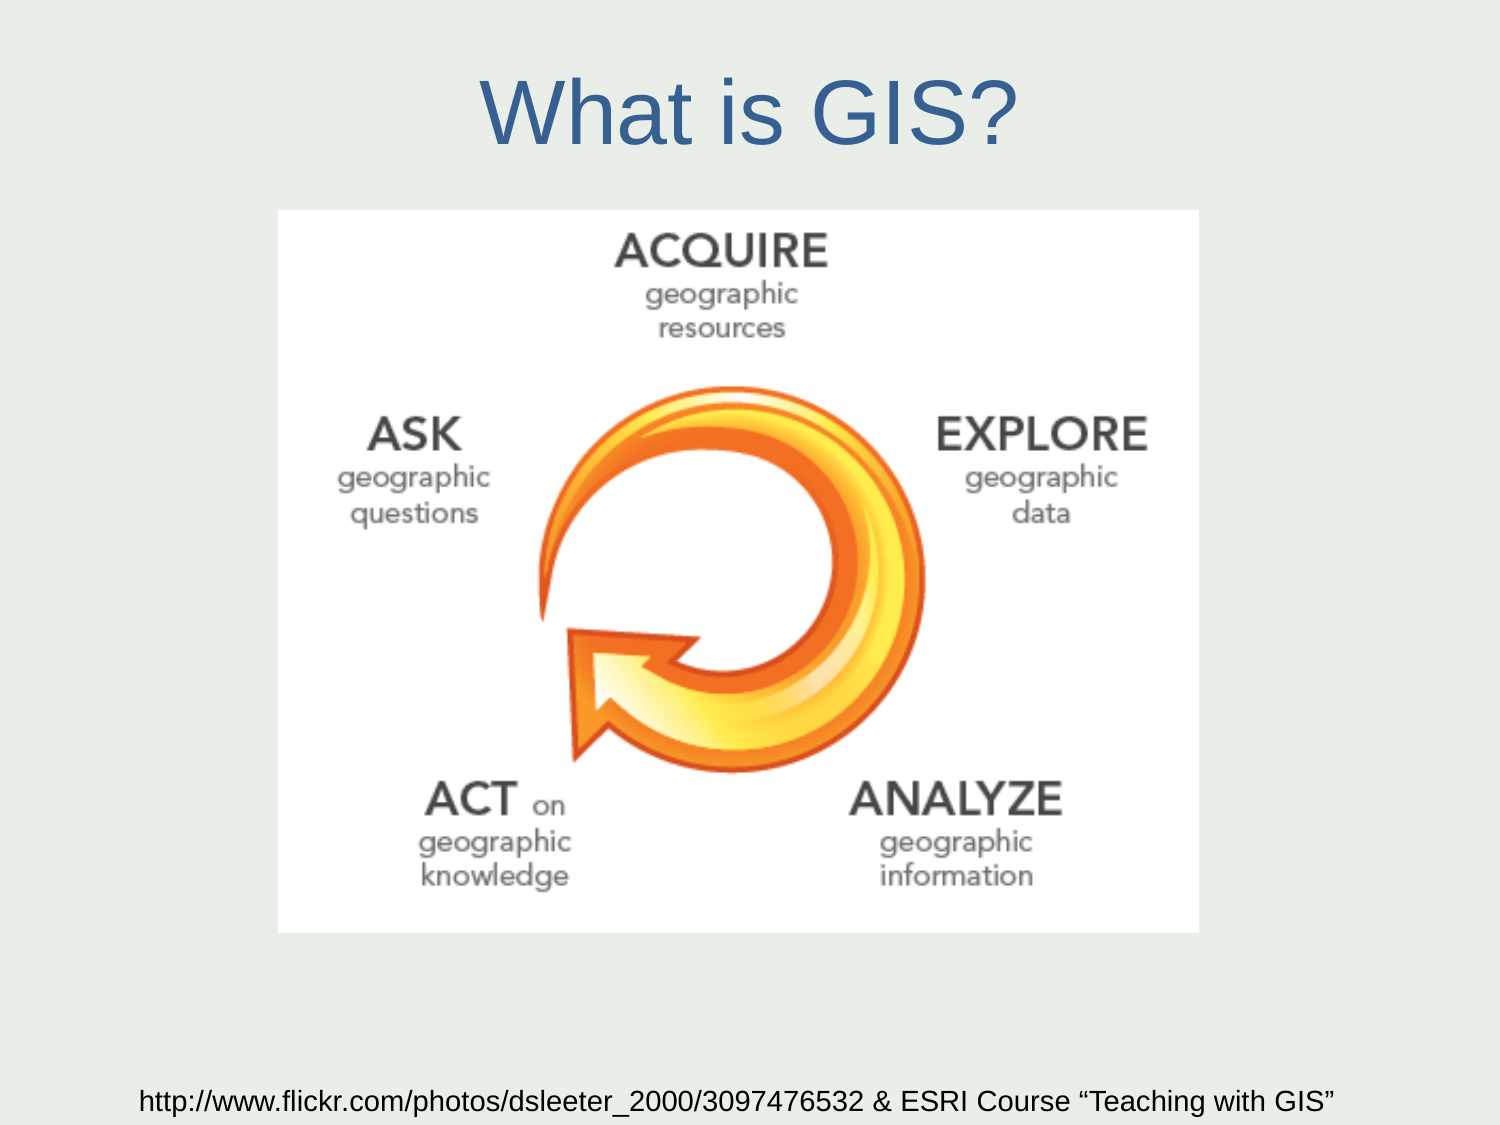

What is GIS?
http://www.flickr.com/photos/dsleeter_2000/3097476532 & ESRI Course “Teaching with GIS”